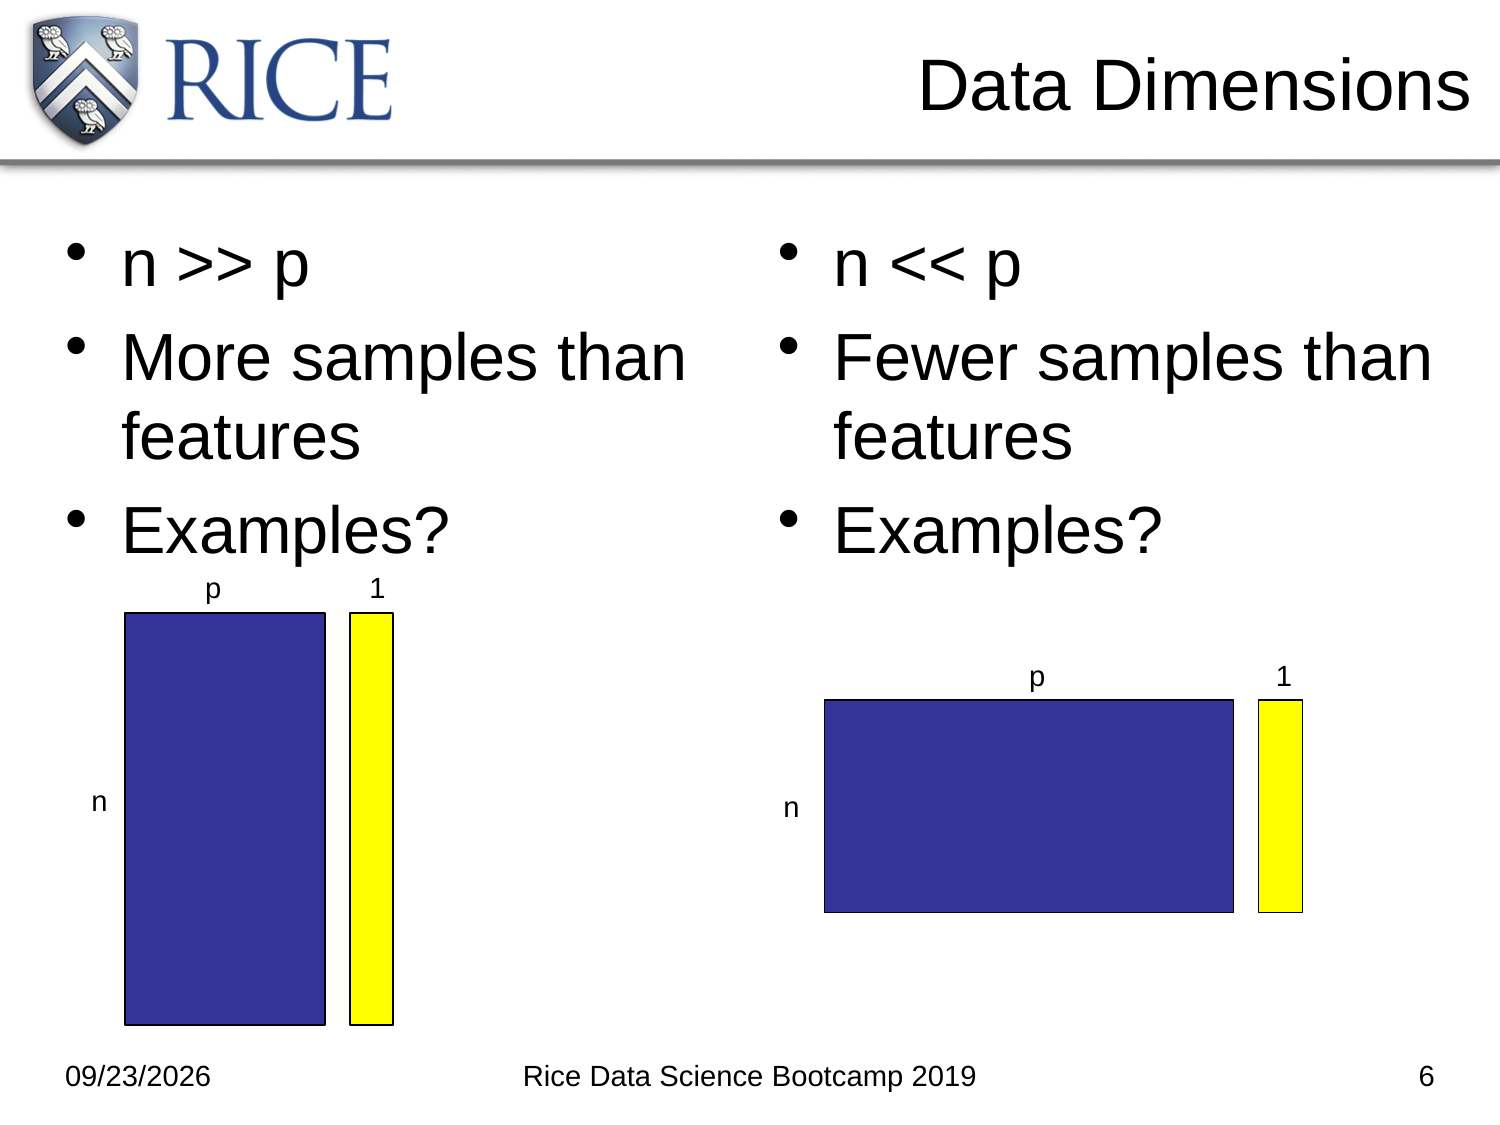

# Data Dimensions
n >> p
More samples than features
Examples?
n << p
Fewer samples than features
Examples?
 p 1
 p 1
n
n
Rice Data Science Bootcamp 2019